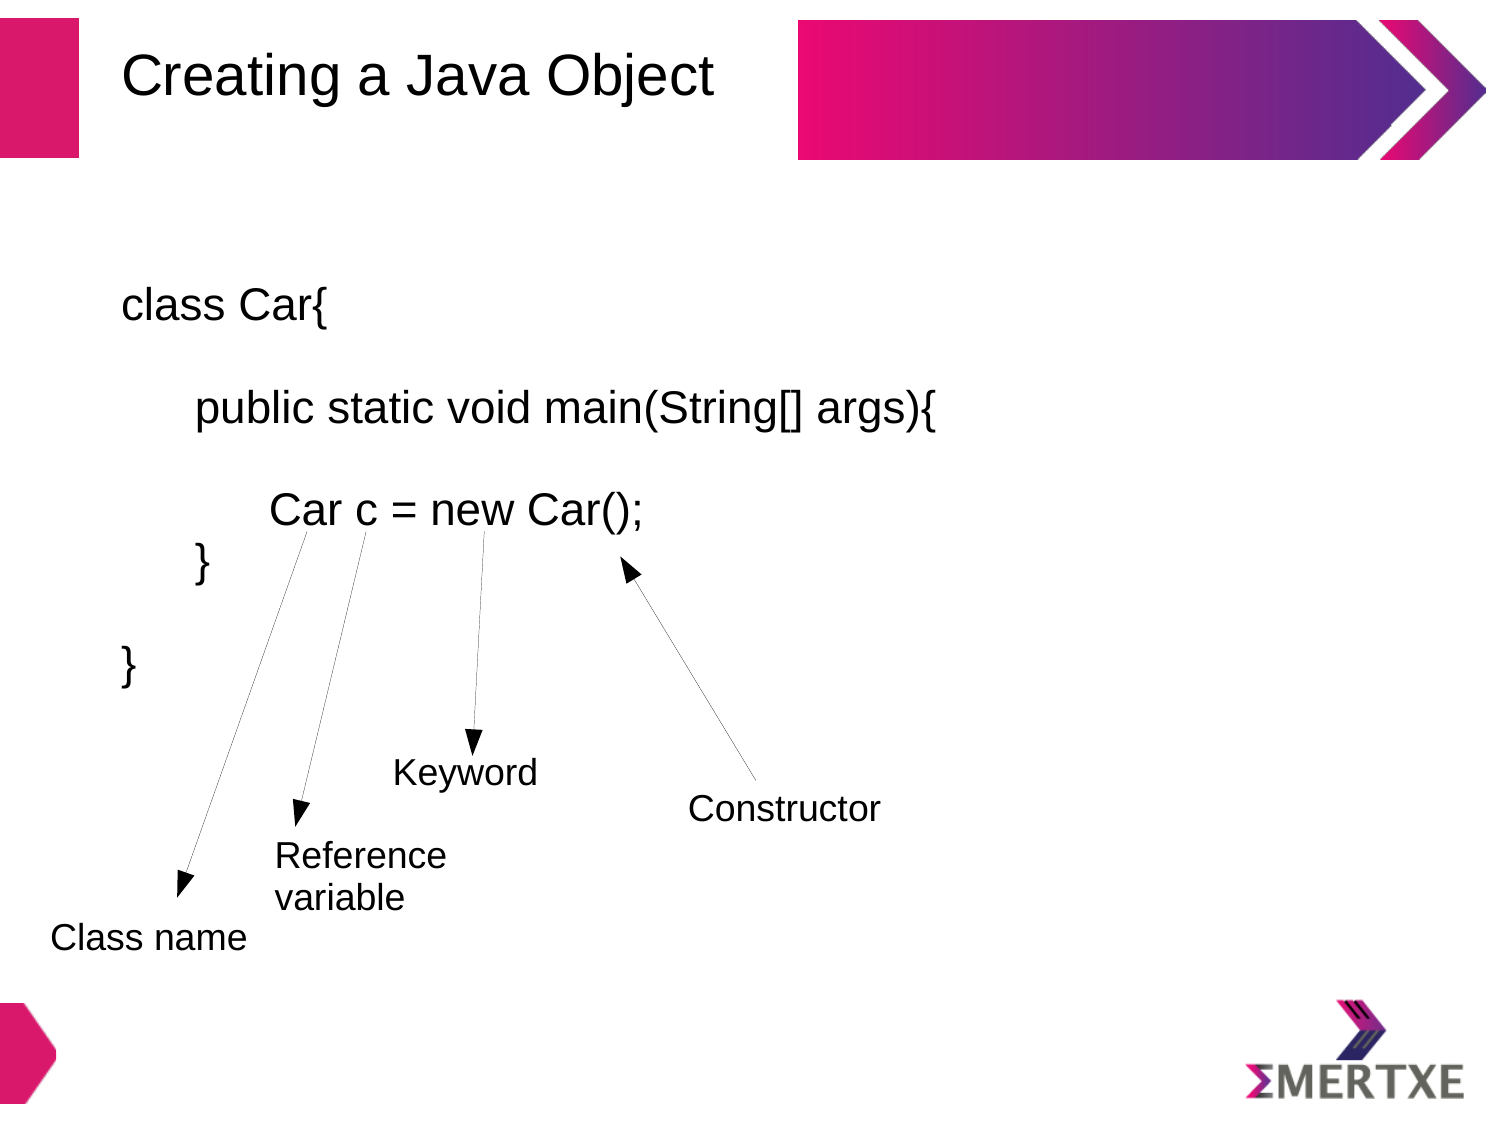

Creating a Java Object
class Car{
	public static void main(String[] args){
		Car c = new Car();
	}
}
Keyword
Constructor
Reference variable
Class name